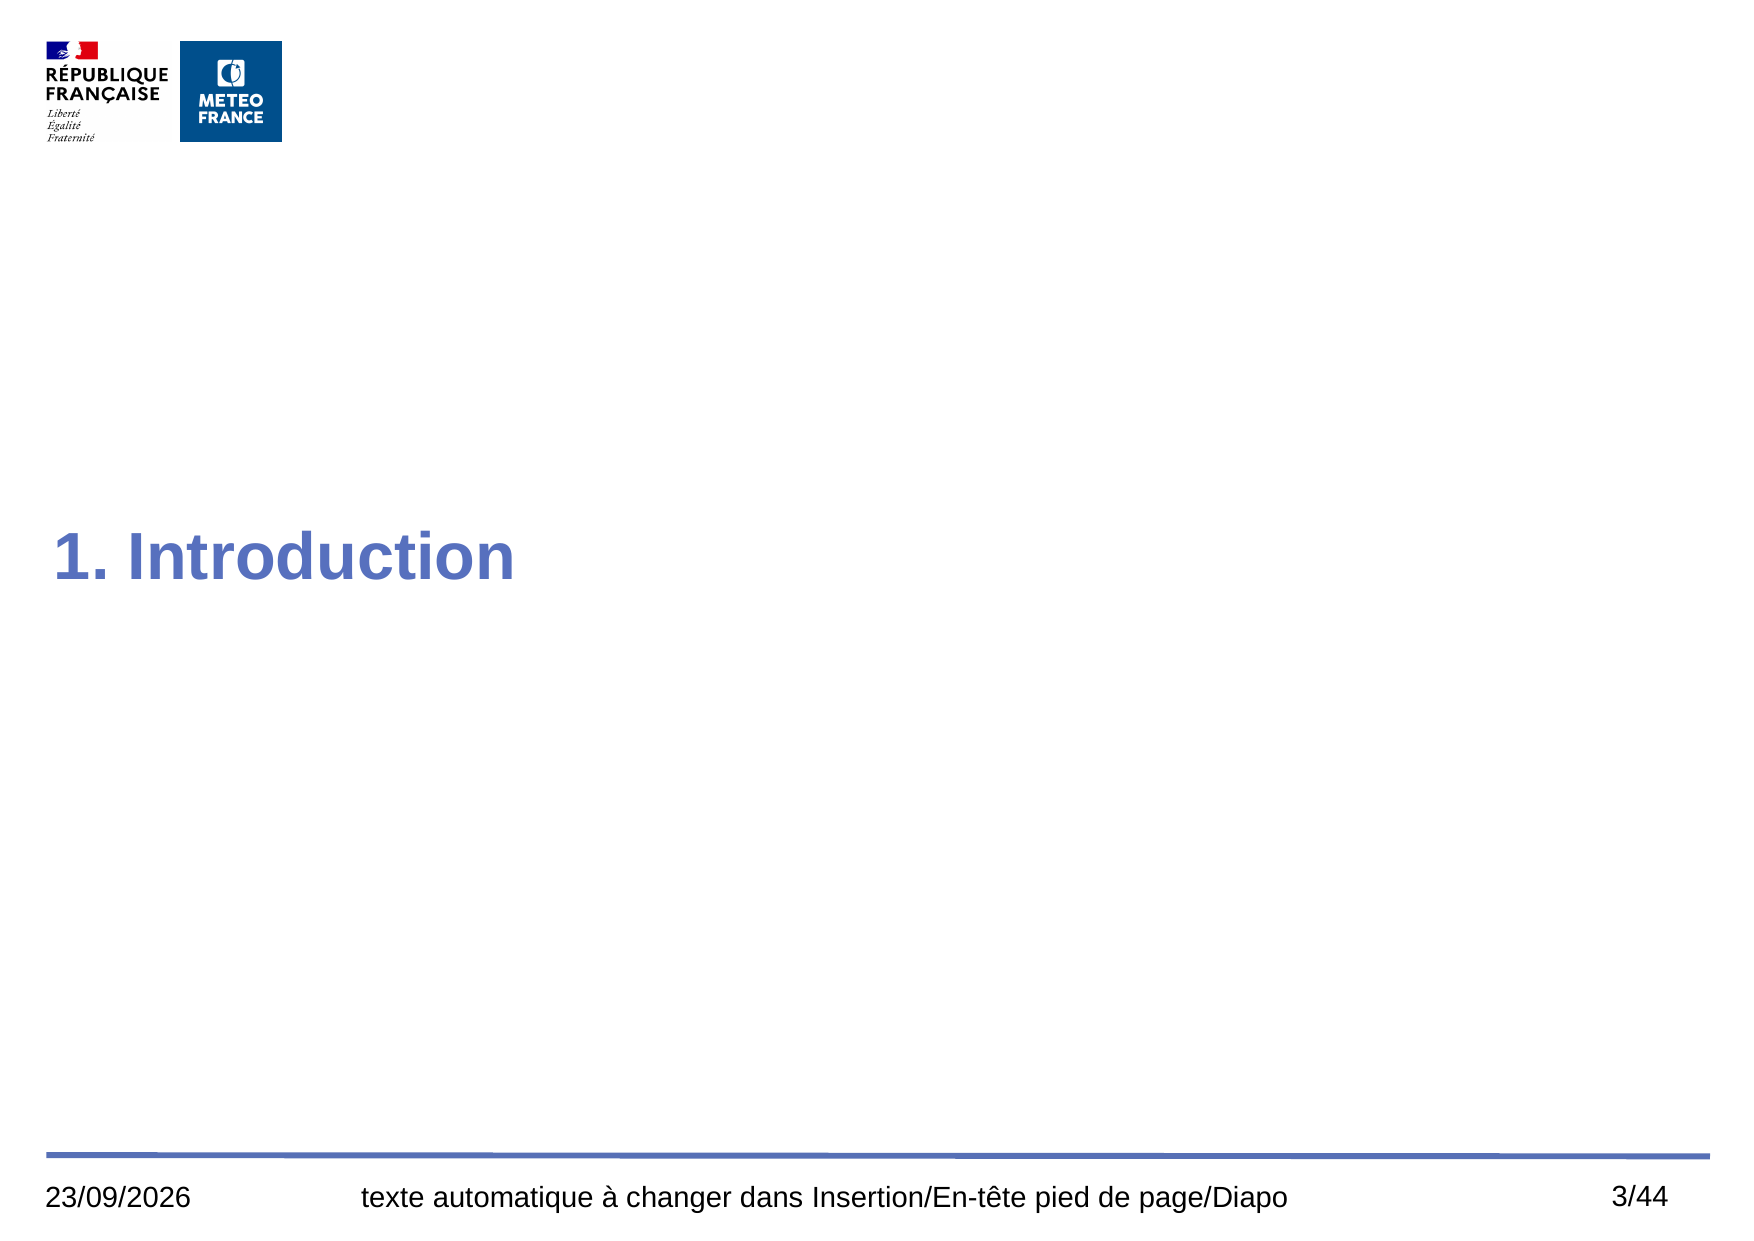

# 1. Introduction
3
texte automatique à changer dans Insertion/En-tête pied de page/Diapo